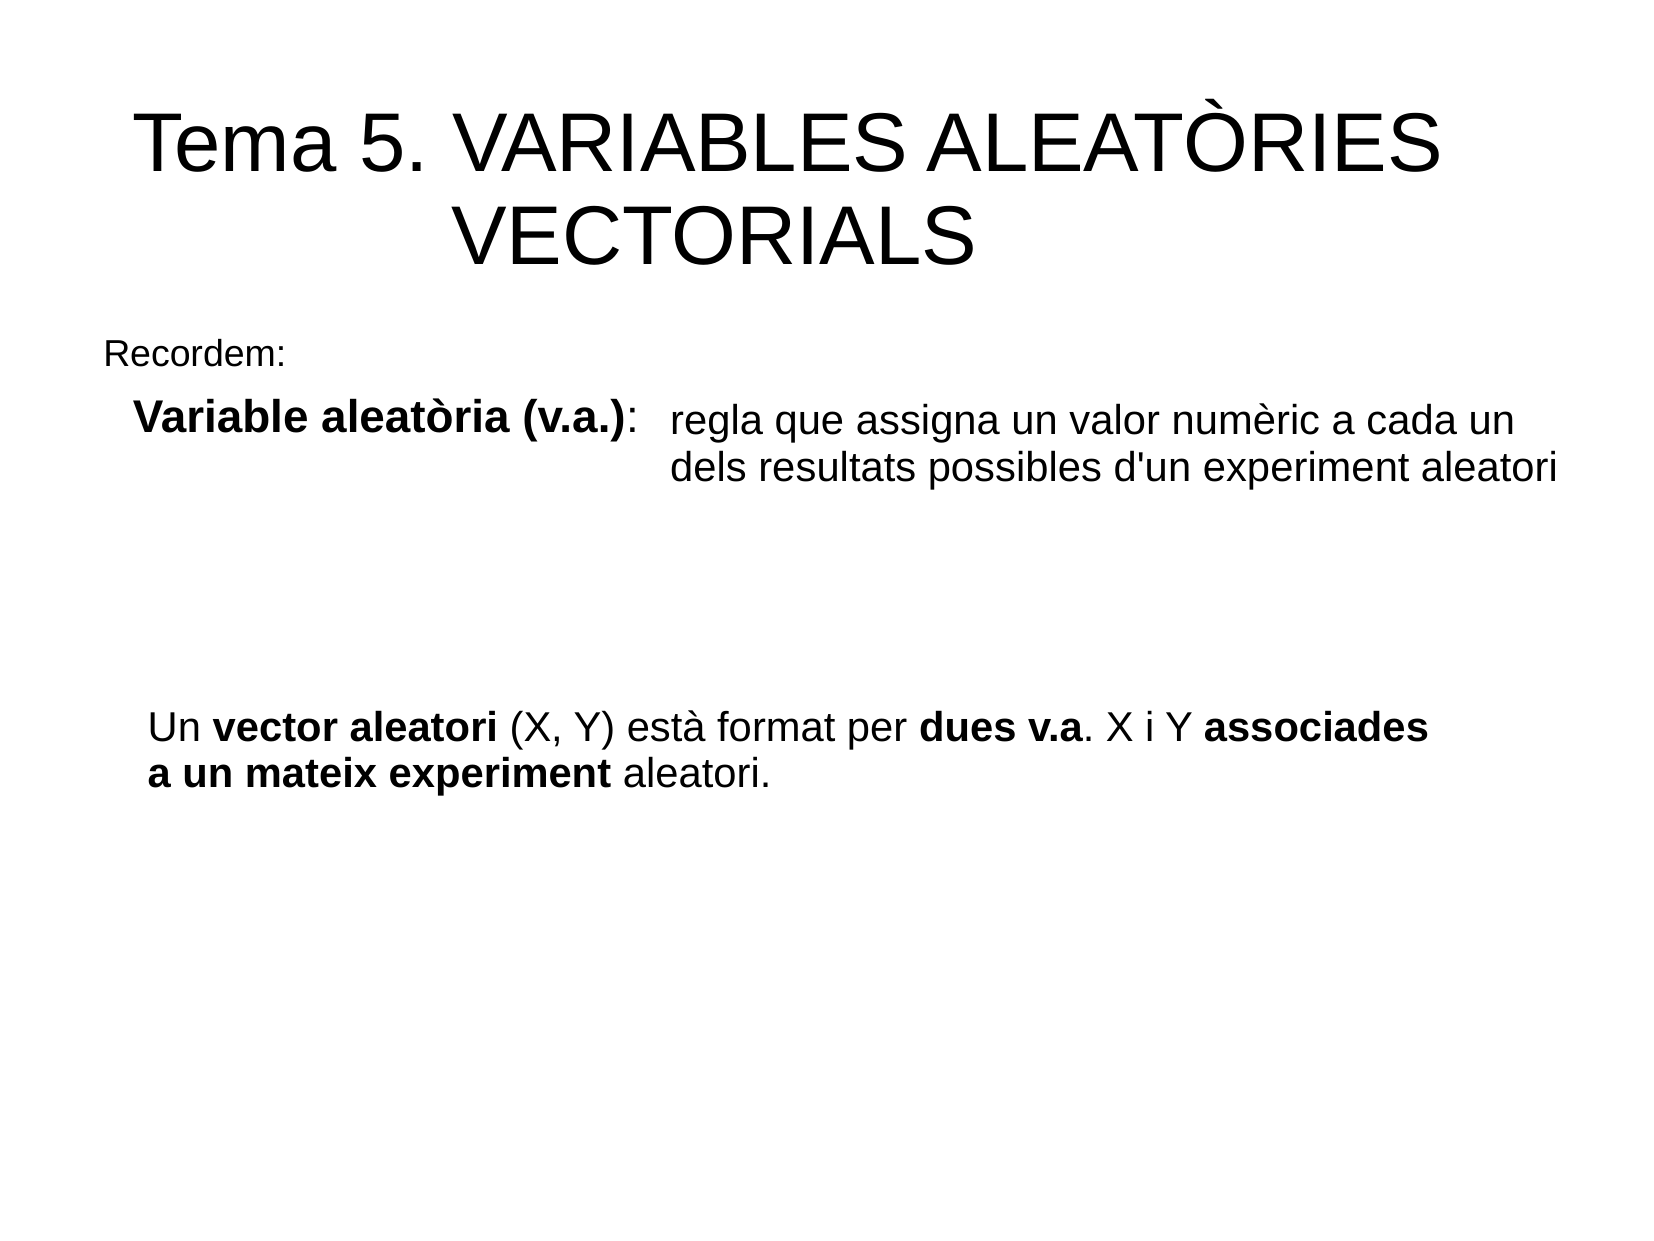

Tema 5. VARIABLES ALEATÒRIES
				 VECTORIALS
Recordem:
Variable aleatòria (v.a.):
regla que assigna un valor numèric a cada un dels resultats possibles d'un experiment aleatori
	Un vector aleatori (X, Y) està format per dues v.a. X i Y associades
	a un mateix experiment aleatori.